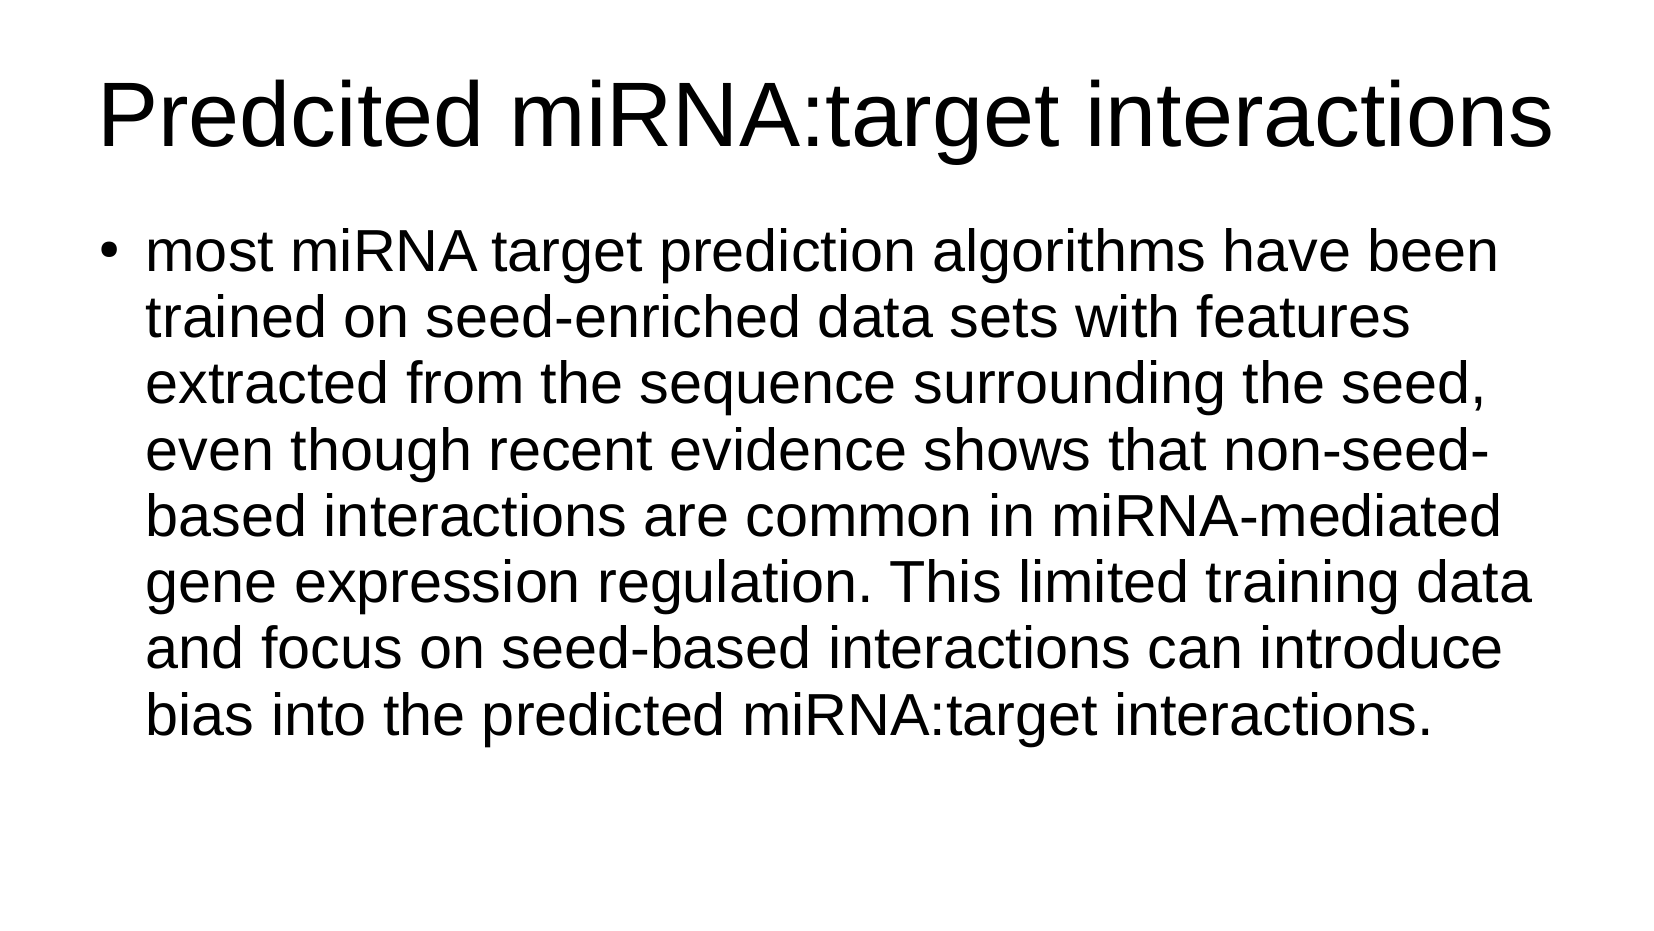

# Predcited miRNA:target interactions
most miRNA target prediction algorithms have been trained on seed-enriched data sets with features extracted from the sequence surrounding the seed, even though recent evidence shows that non-seed-based interactions are common in miRNA-mediated gene expression regulation. This limited training data and focus on seed-based interactions can introduce bias into the predicted miRNA:target interactions.